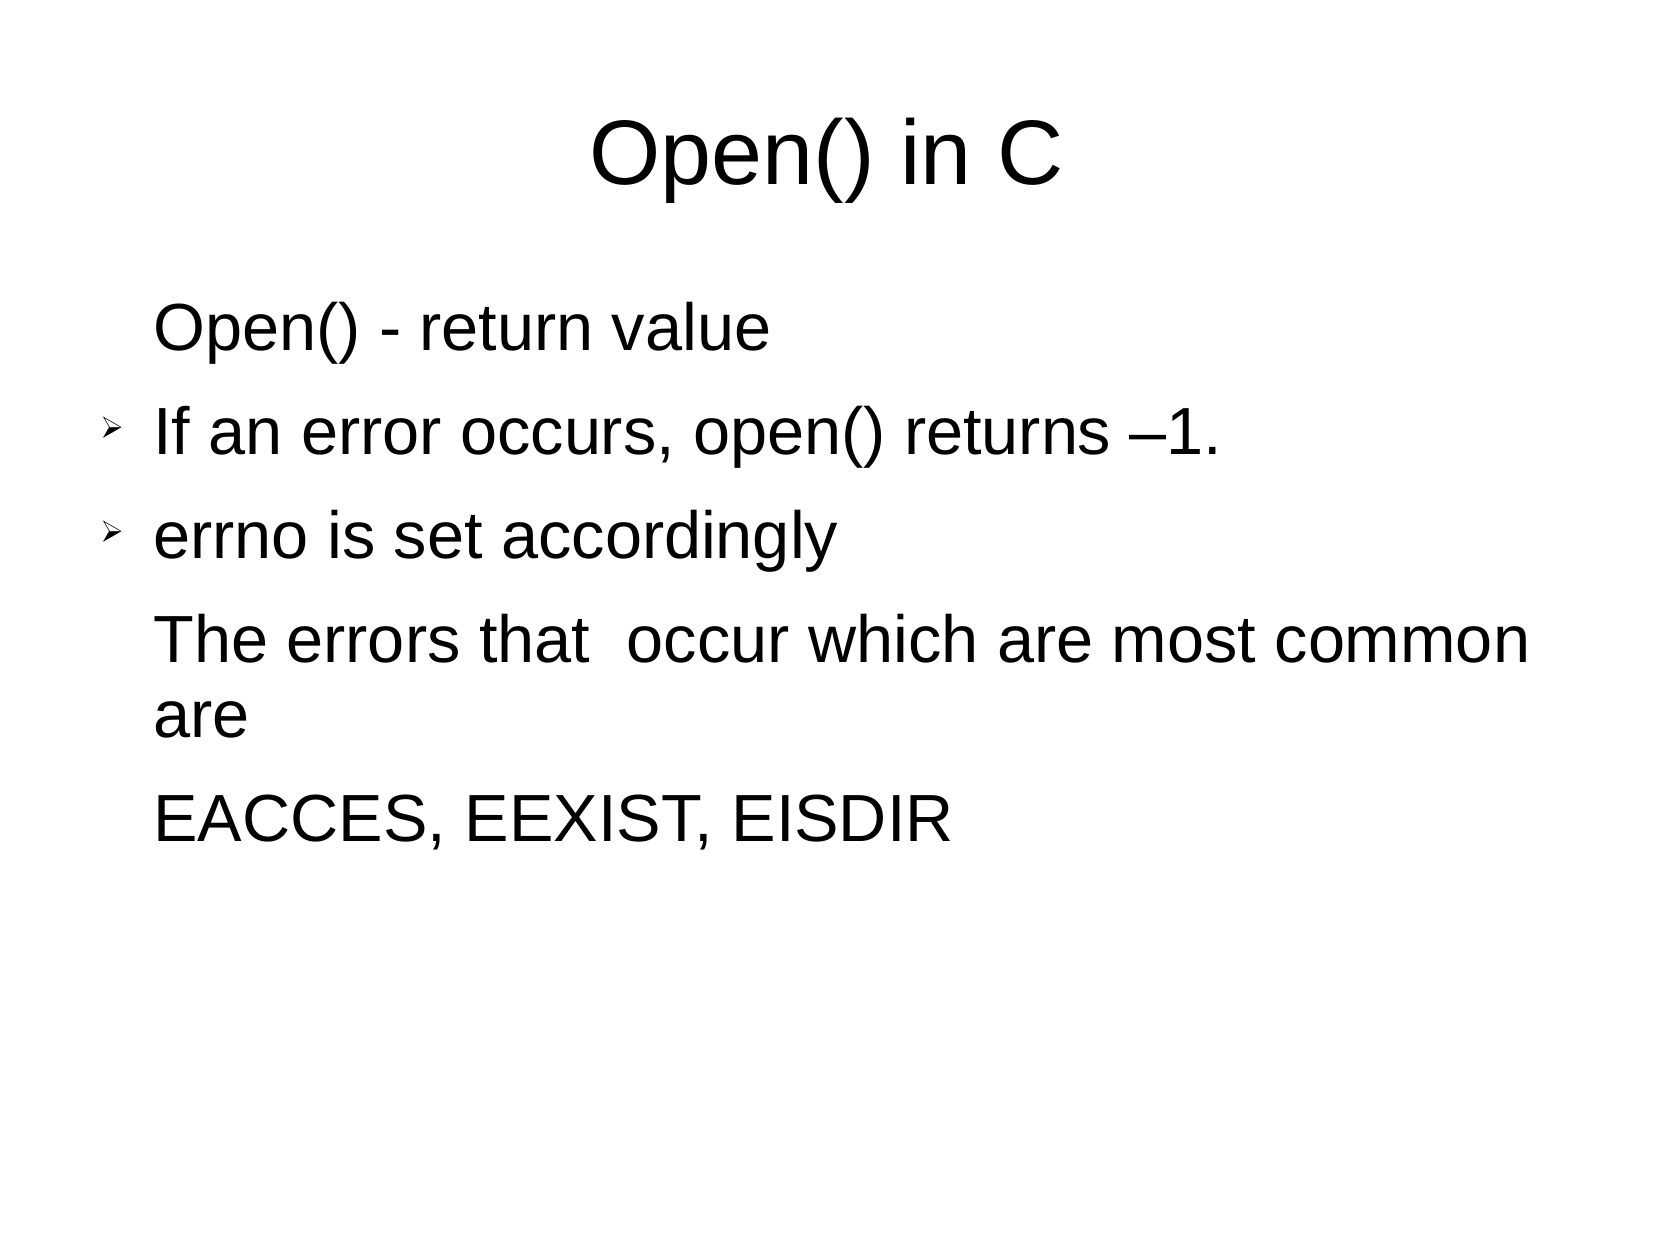

# Open() in C
Open() - return value
If an error occurs, open() returns –1.
errno is set accordingly
The errors that occur which are most common are
EACCES, EEXIST, EISDIR